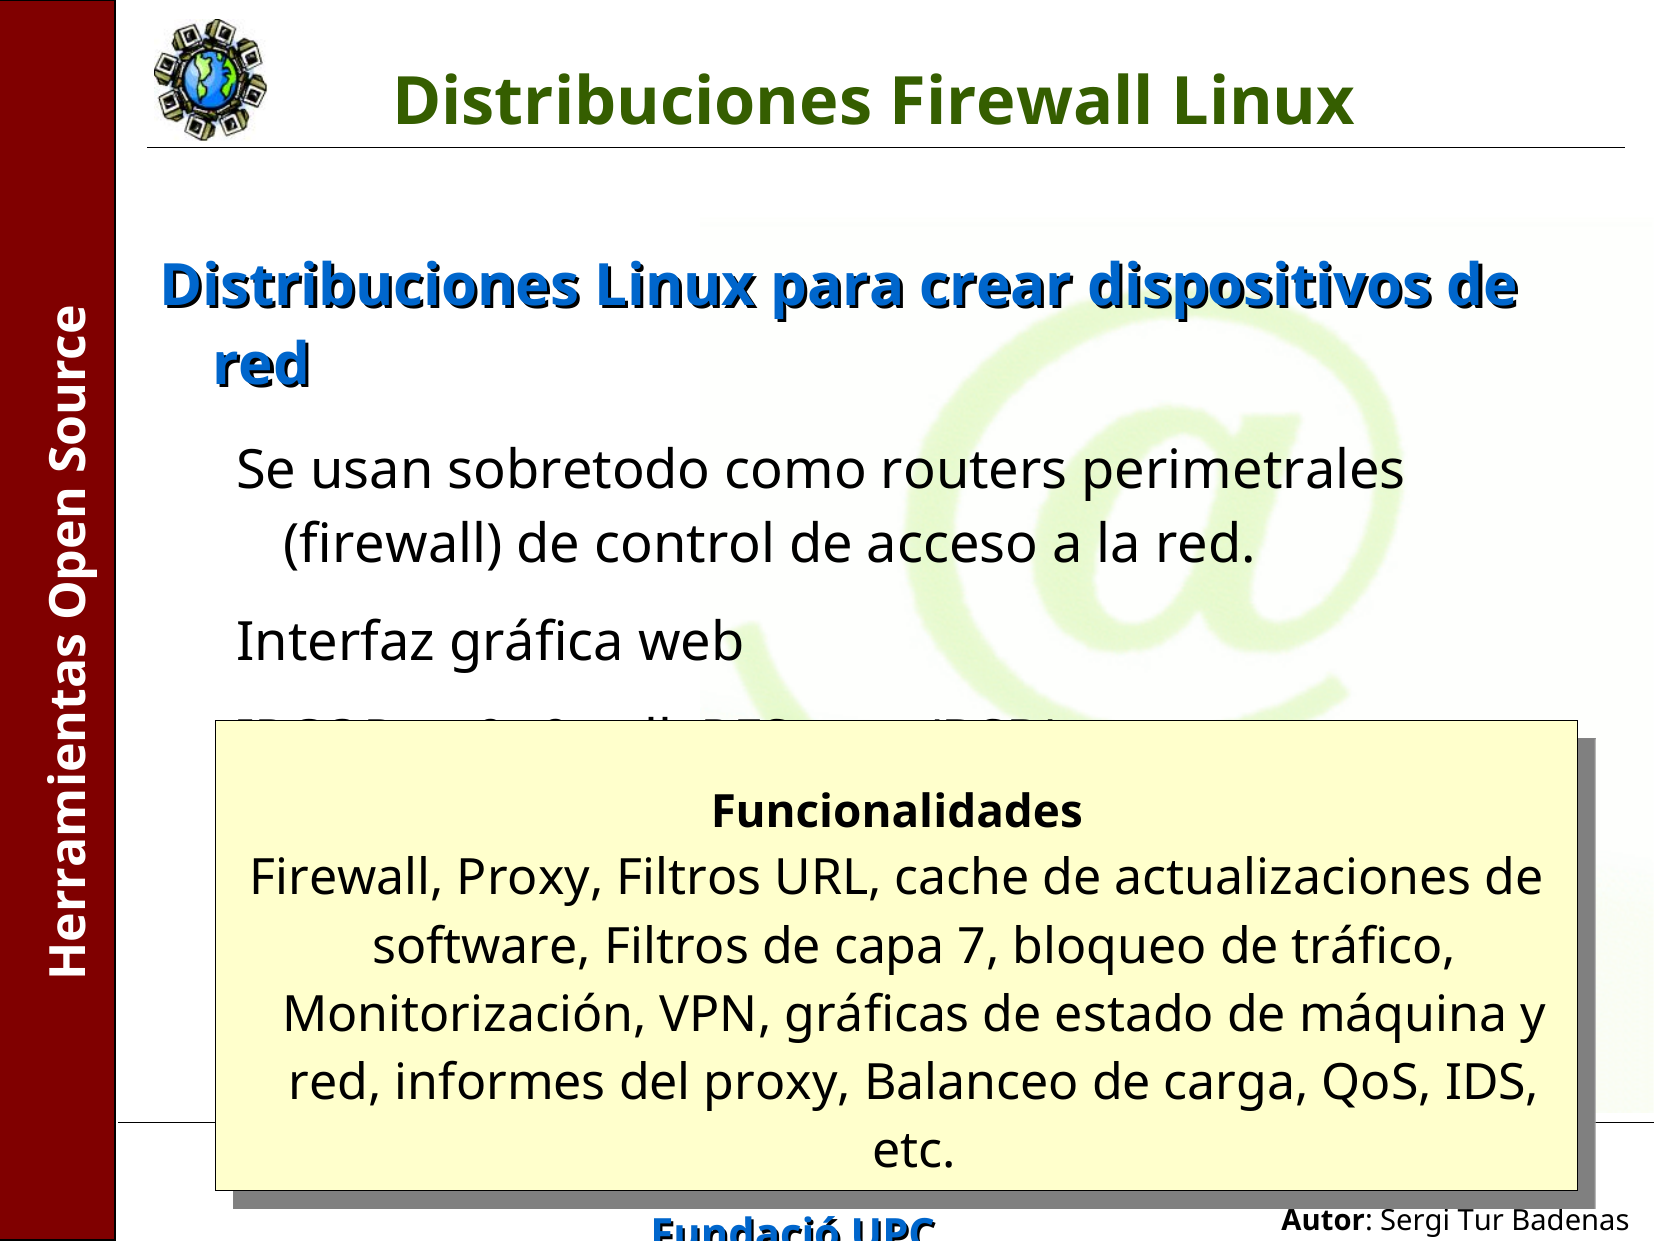

# Distribuciones Firewall Linux
Distribuciones Linux para crear dispositivos de red
Se usan sobretodo como routers perimetrales (firewall) de control de acceso a la red.
Interfaz gráfica web
IPCOP, m0n0wall, PFSense (BSD)
Funcionalidades
Firewall, Proxy, Filtros URL, cache de actualizaciones de software, Filtros de capa 7, bloqueo de tráfico, Monitorización, VPN, gráficas de estado de máquina y red, informes del proxy, Balanceo de carga, QoS, IDS, etc.